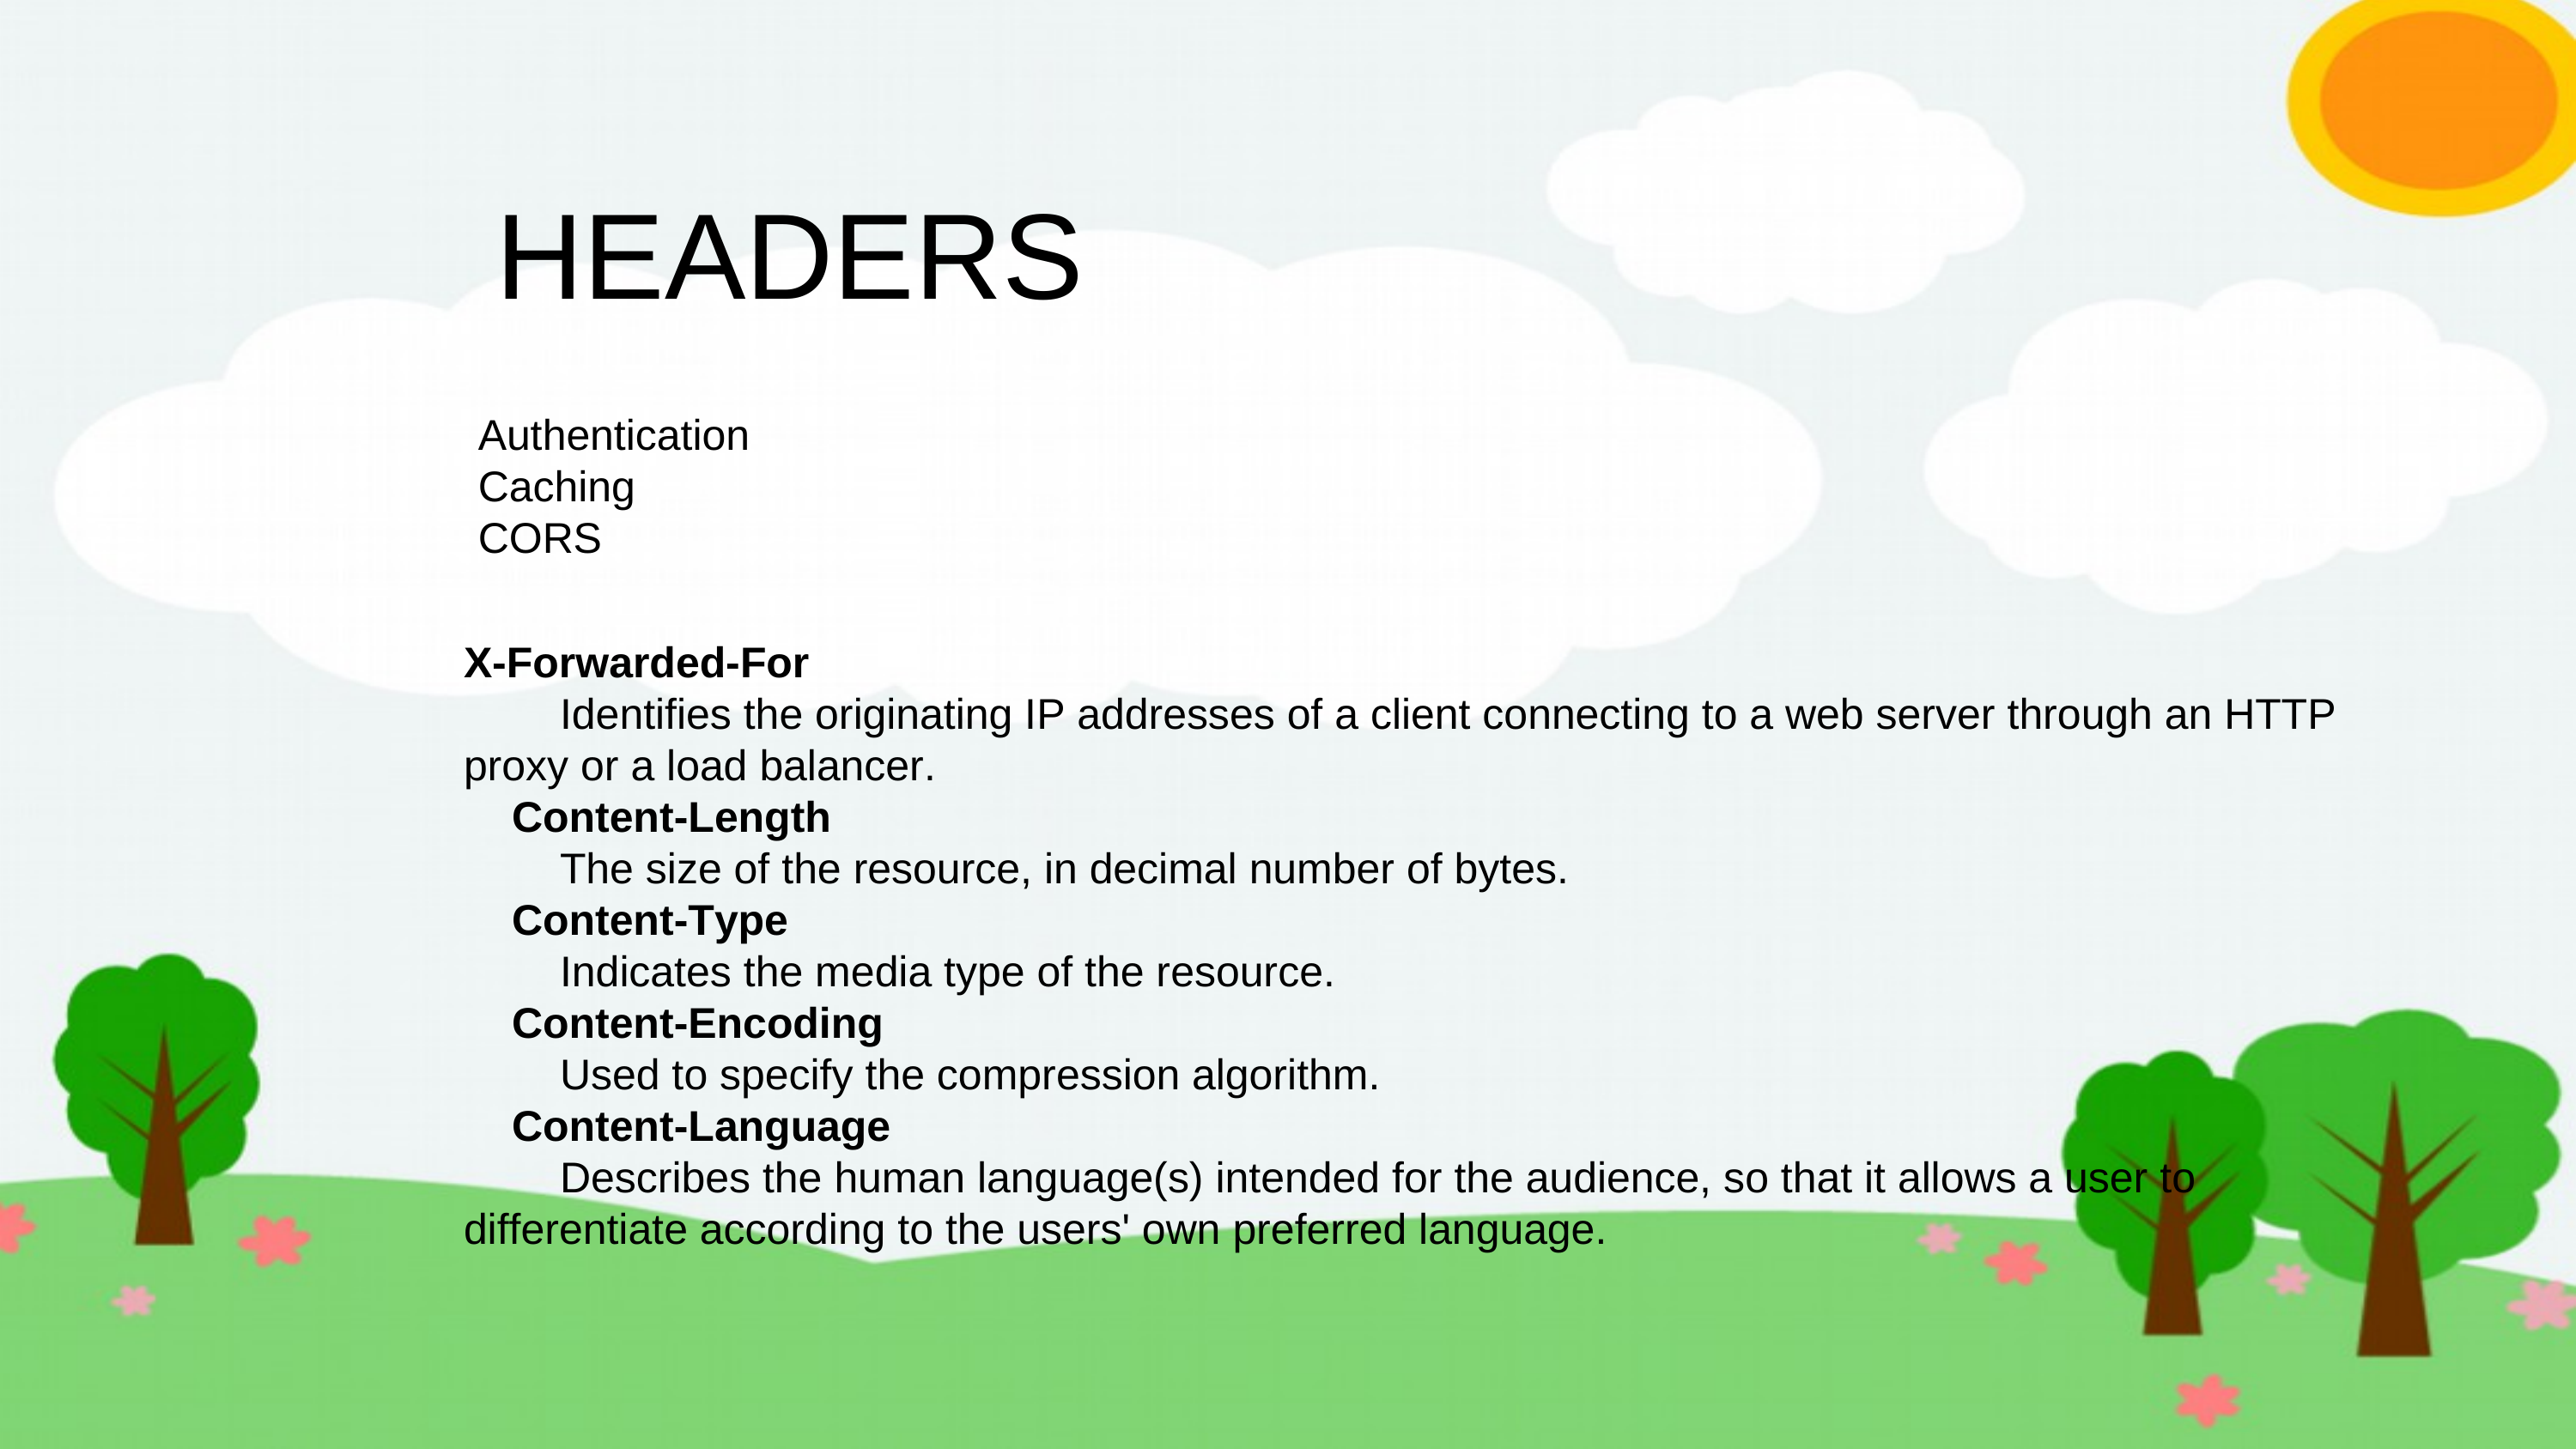

HEADERS
Authentication
Caching
CORS
X-Forwarded-For
        Identifies the originating IP addresses of a client connecting to a web server through an HTTP proxy or a load balancer.
    Content-Length
        The size of the resource, in decimal number of bytes.
    Content-Type
        Indicates the media type of the resource.
    Content-Encoding
        Used to specify the compression algorithm.
    Content-Language
        Describes the human language(s) intended for the audience, so that it allows a user to differentiate according to the users' own preferred language.